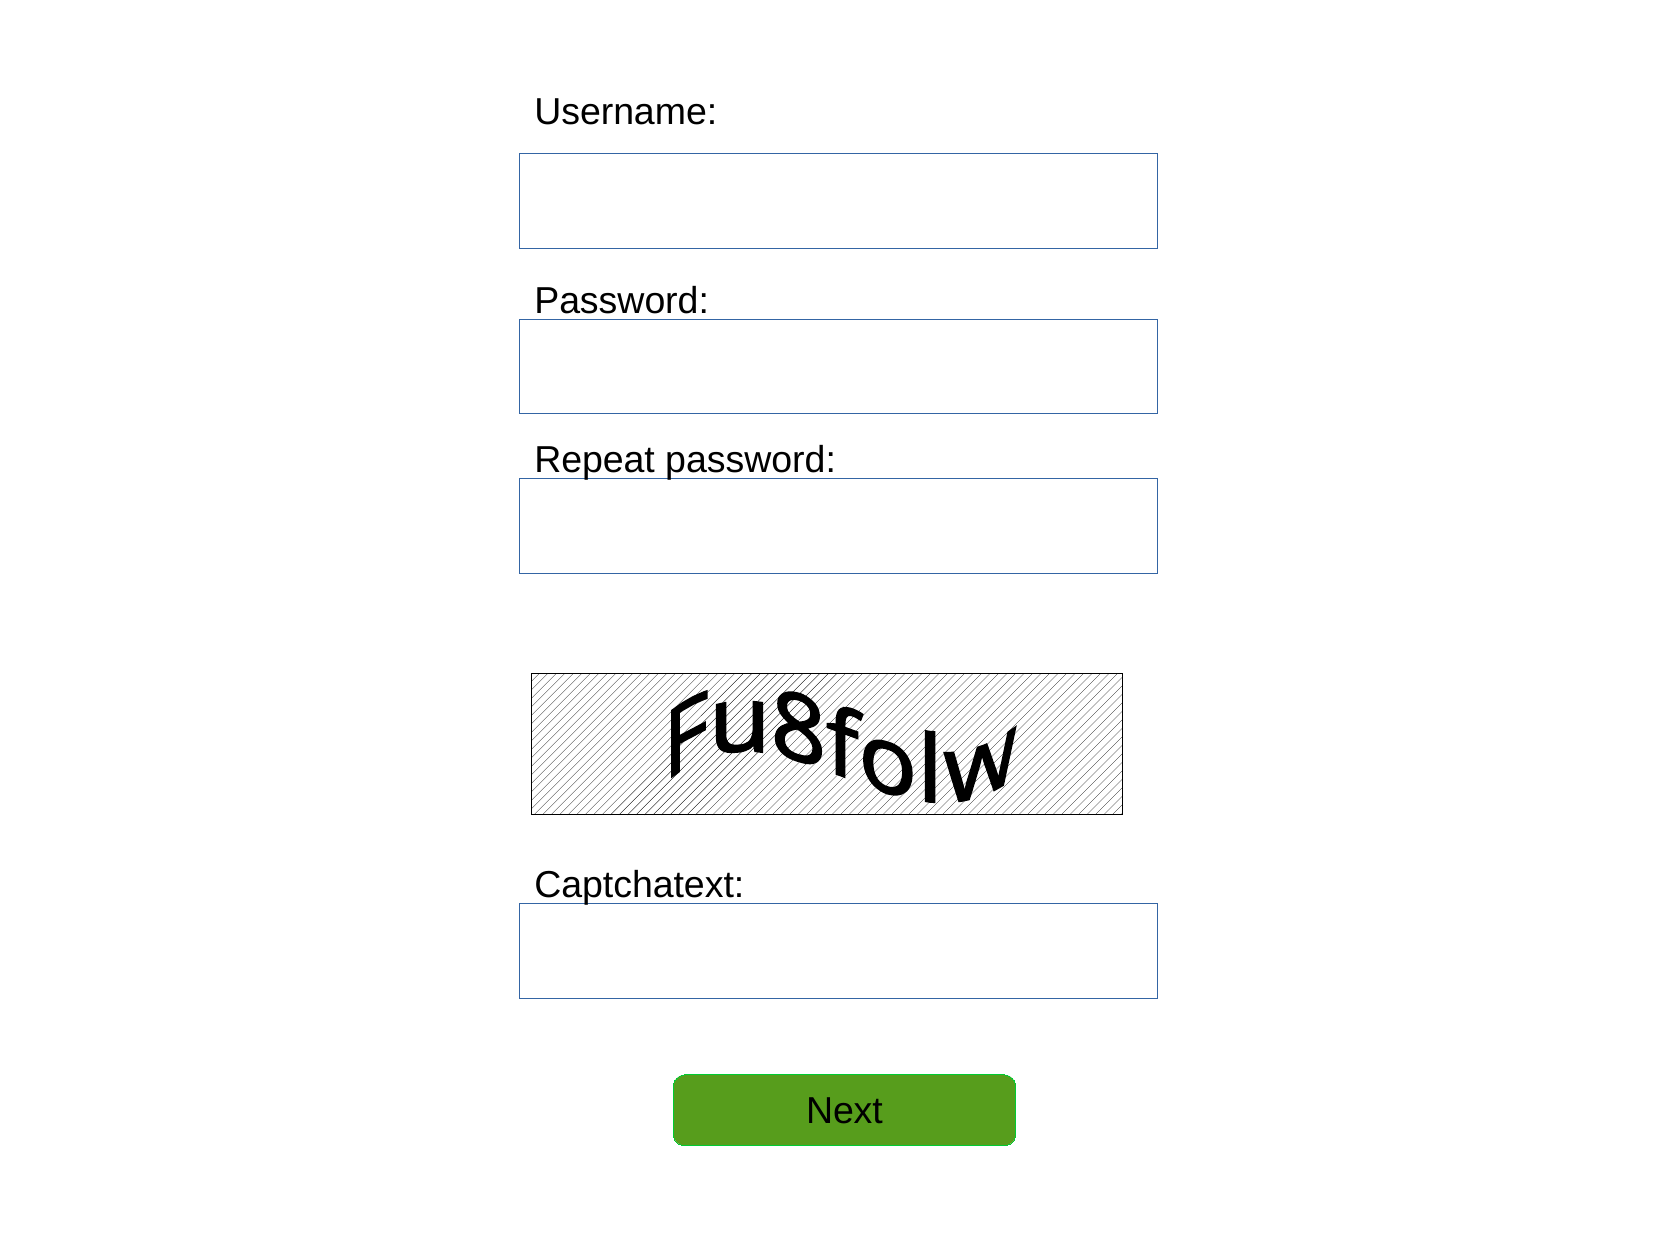

Username:
Password:
Repeat password:
Fu8folw
Captchatext:
Next